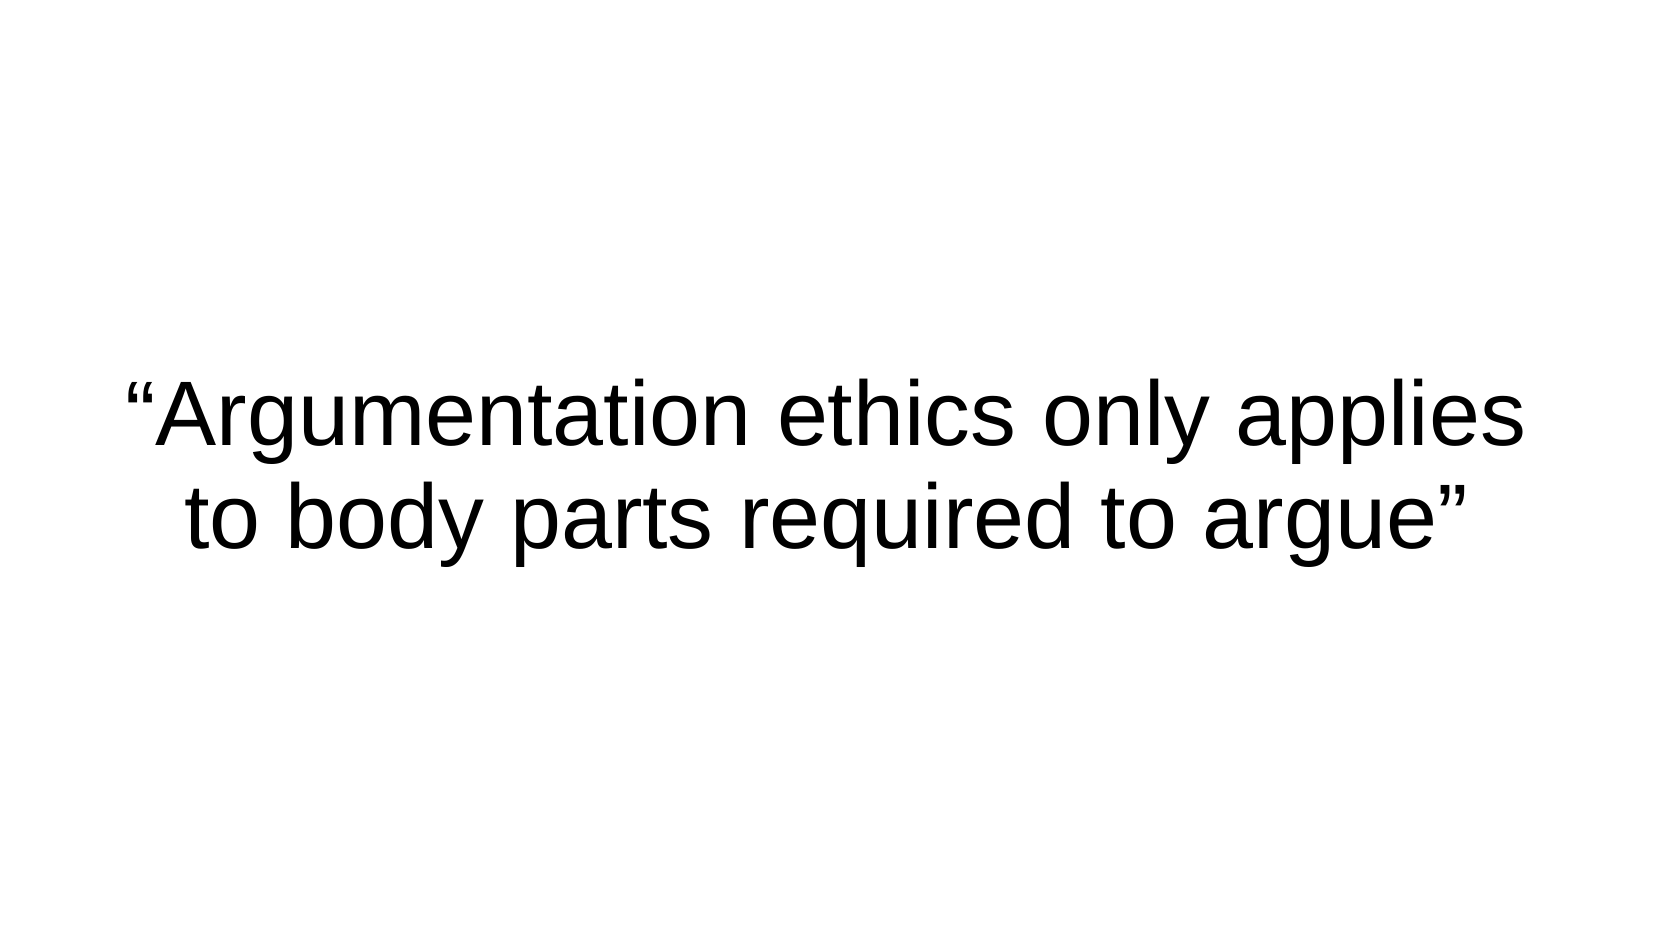

# “Argumentation ethics only applies to body parts required to argue”